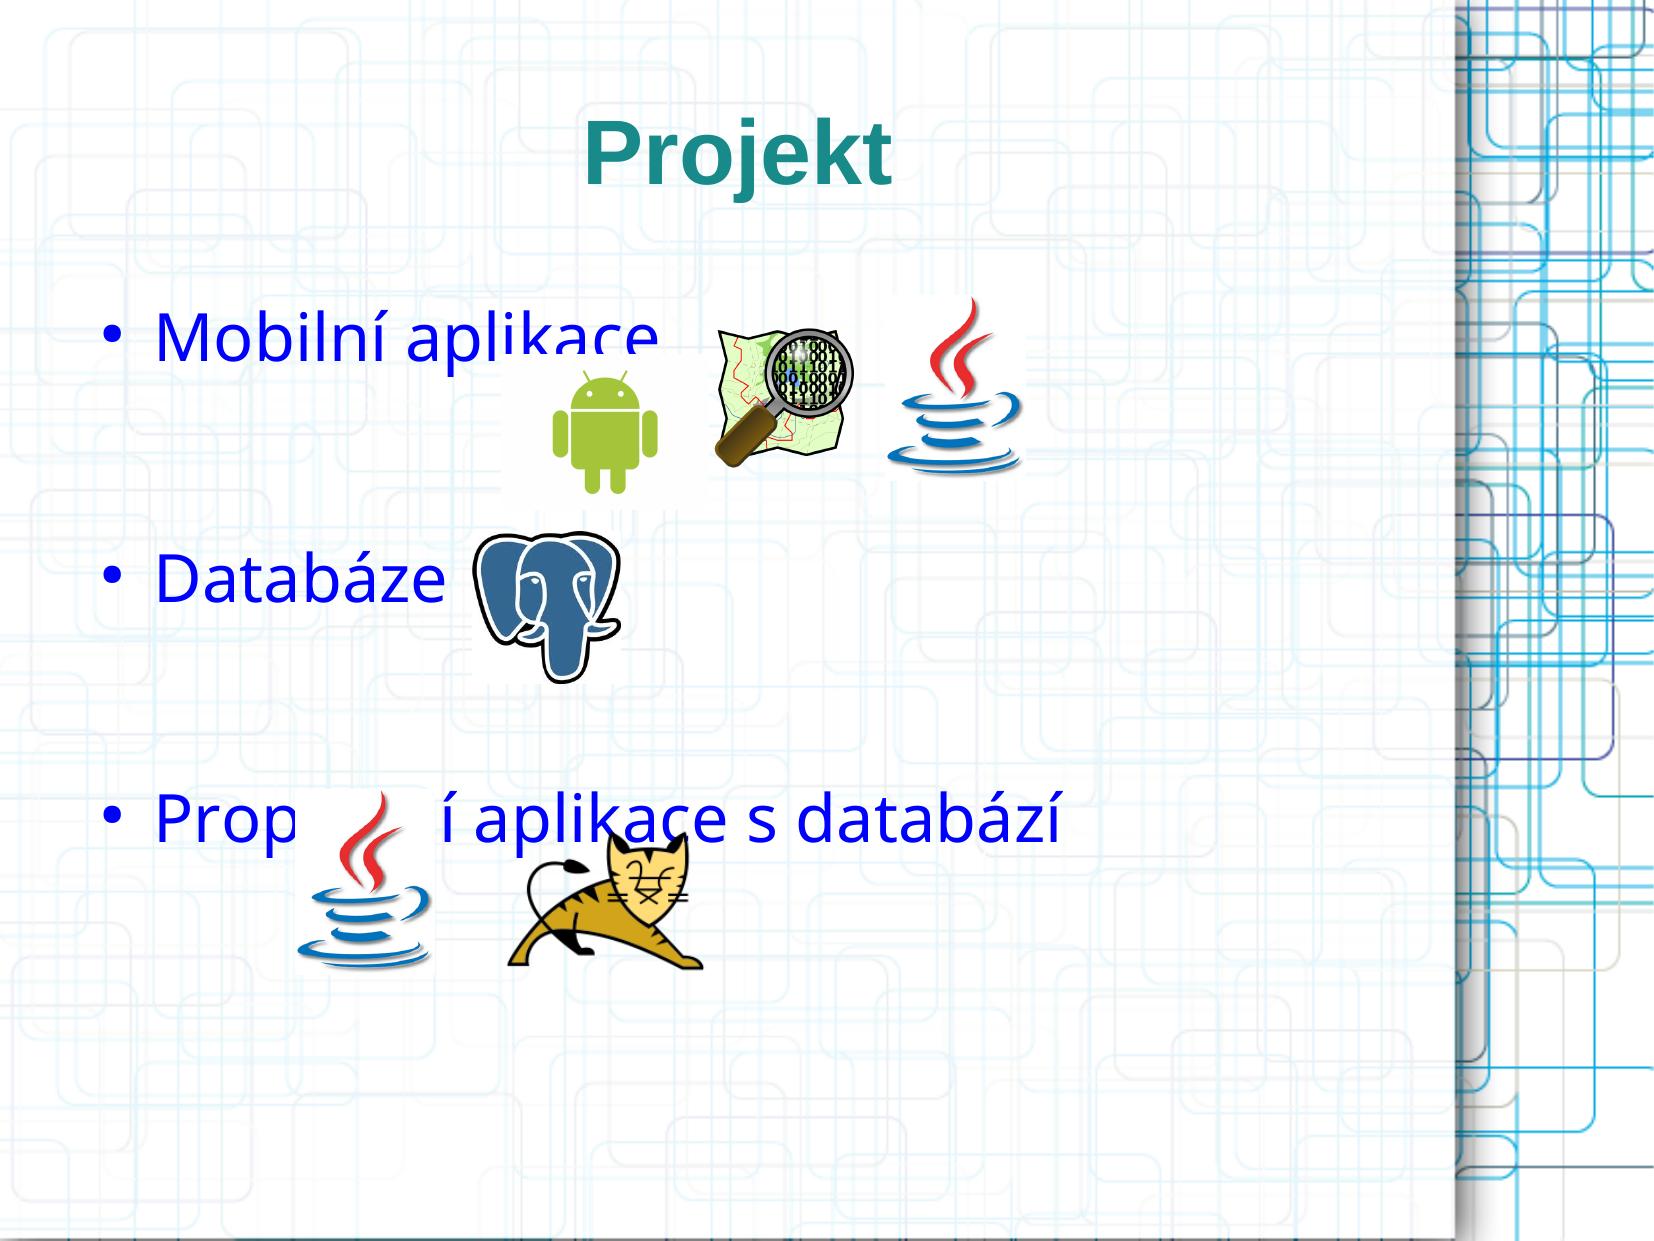

# Projekt
Mobilní aplikace
Databáze
Propojení aplikace s databází